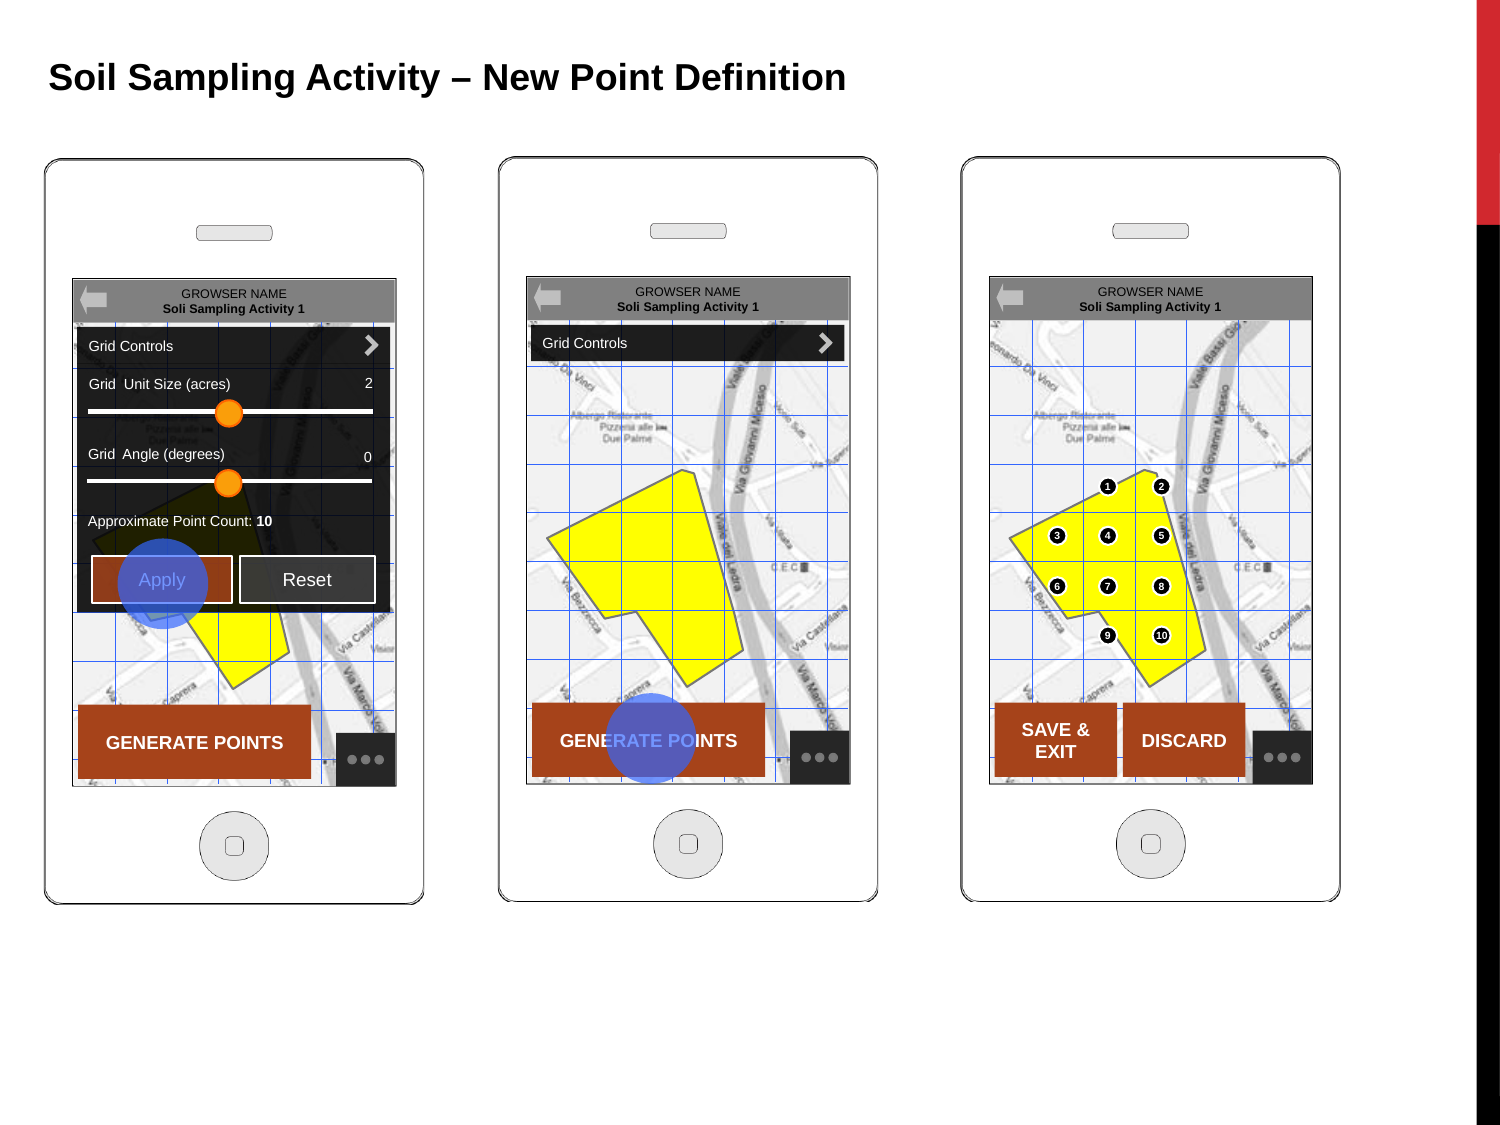

Soil Sampling Activity – New Point Definition
Once the grid values have been set, users can tap on ‘Apply’.
This creates the grid on the map. Pinching and Zooming on the map will apply to the grid as well.
Once satisfied, users can tap on ‘Generate Points’.
This creates the numbers points based on the point placement chosen.
The Generate Points button is now replaced with two buttons to Save and Discard.
Tapping on Save will save the information and bring the user back to the list with a new entry with a red status (new).
Discard will return the user to the earlier screen without the points.
GROWSER NAME
Soli Sampling Activity 1
Grid Controls
GENERATE POINTS
GROWSER NAME
Soli Sampling Activity 1
GROWSER NAME
Soli Sampling Activity 1
Grid Controls
2
Grid Unit Size (acres)
Grid Angle (degrees)
0
Approximate Point Count: 10
Apply
Reset
GENERATE POINTS
1
2
3
4
5
6
7
8
9
10
SAVE & EXIT
DISCARD